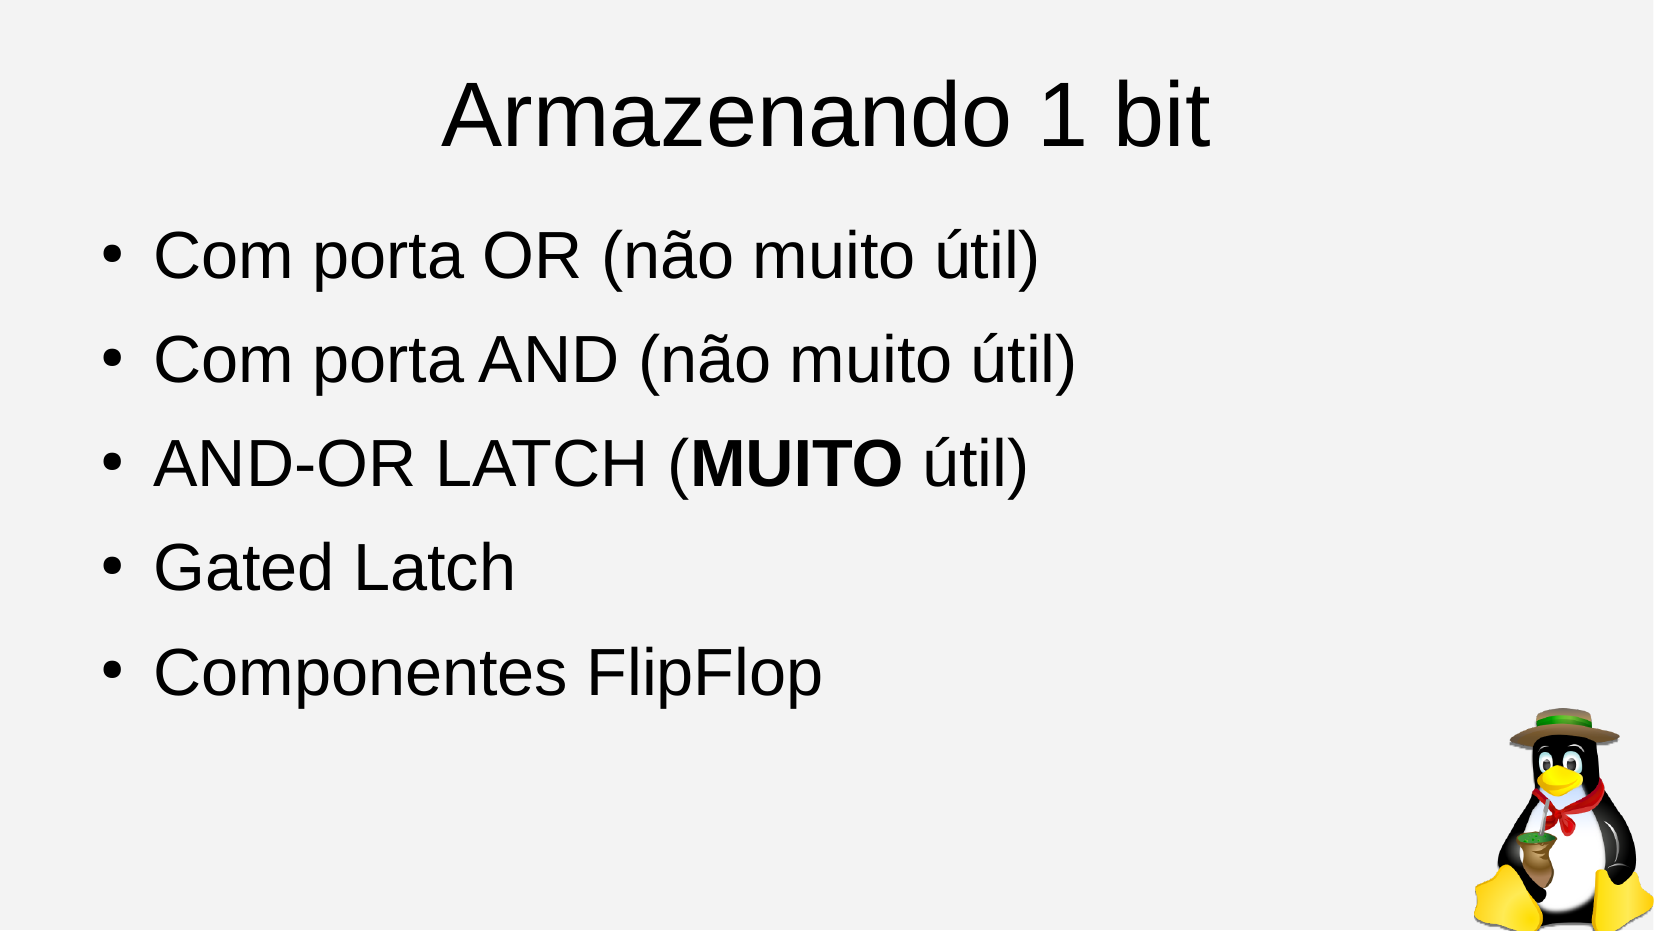

# Armazenando 1 bit
Com porta OR (não muito útil)
Com porta AND (não muito útil)
AND-OR LATCH (MUITO útil)
Gated Latch
Componentes FlipFlop